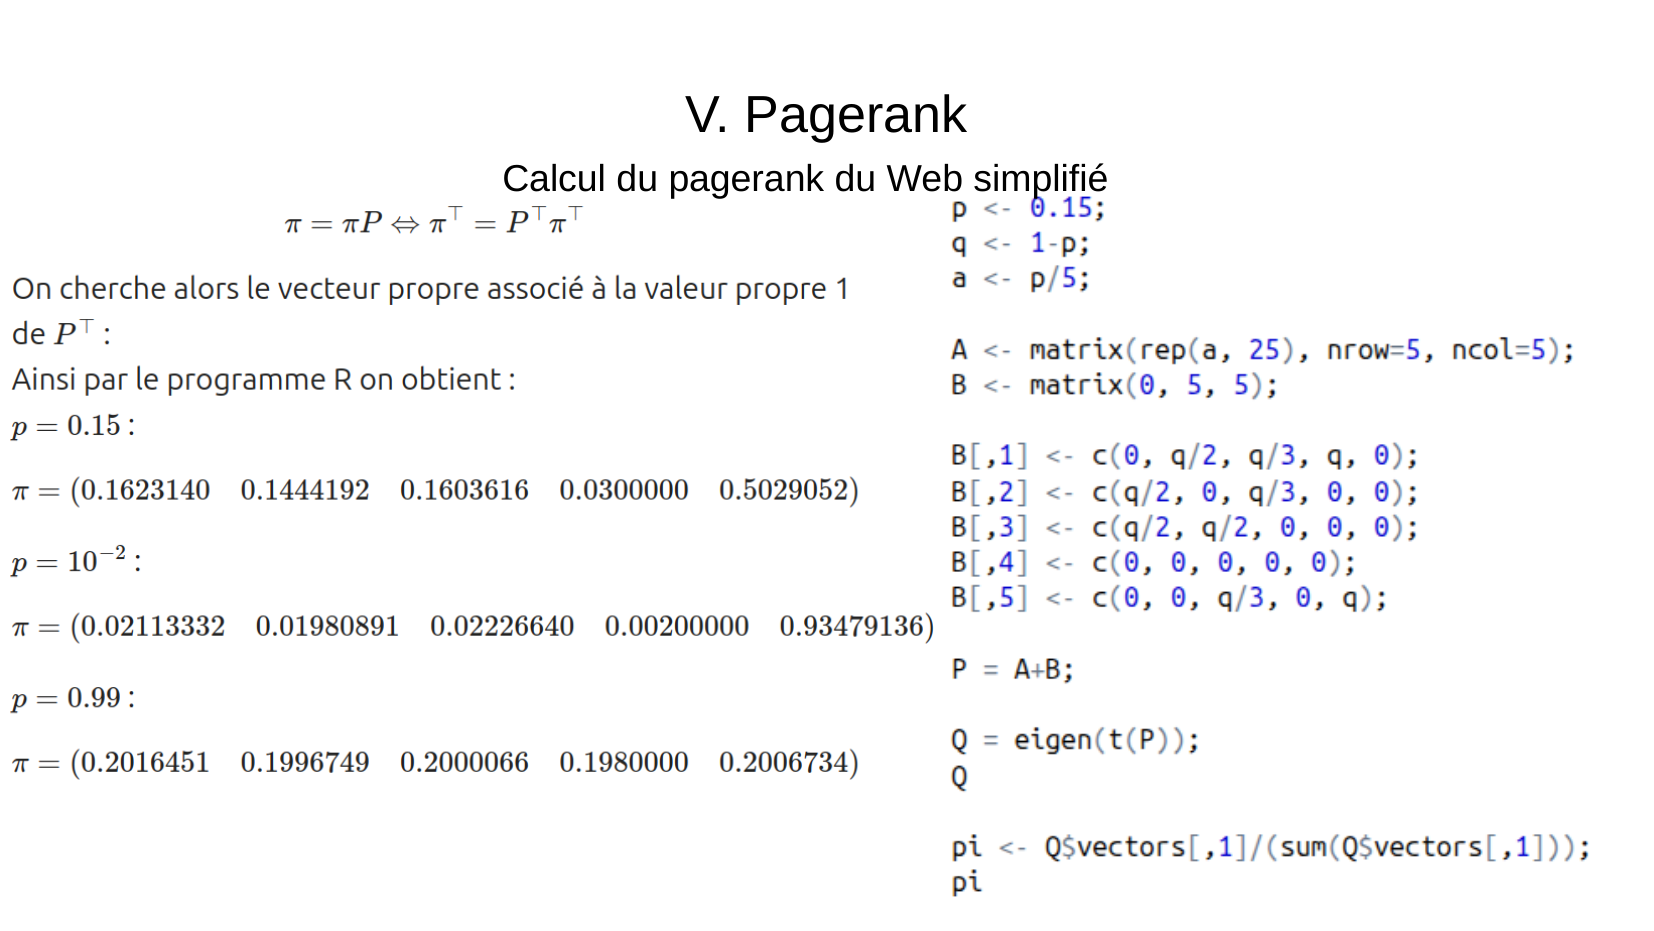

# V. Pagerank
Calcul du pagerank du Web simplifié